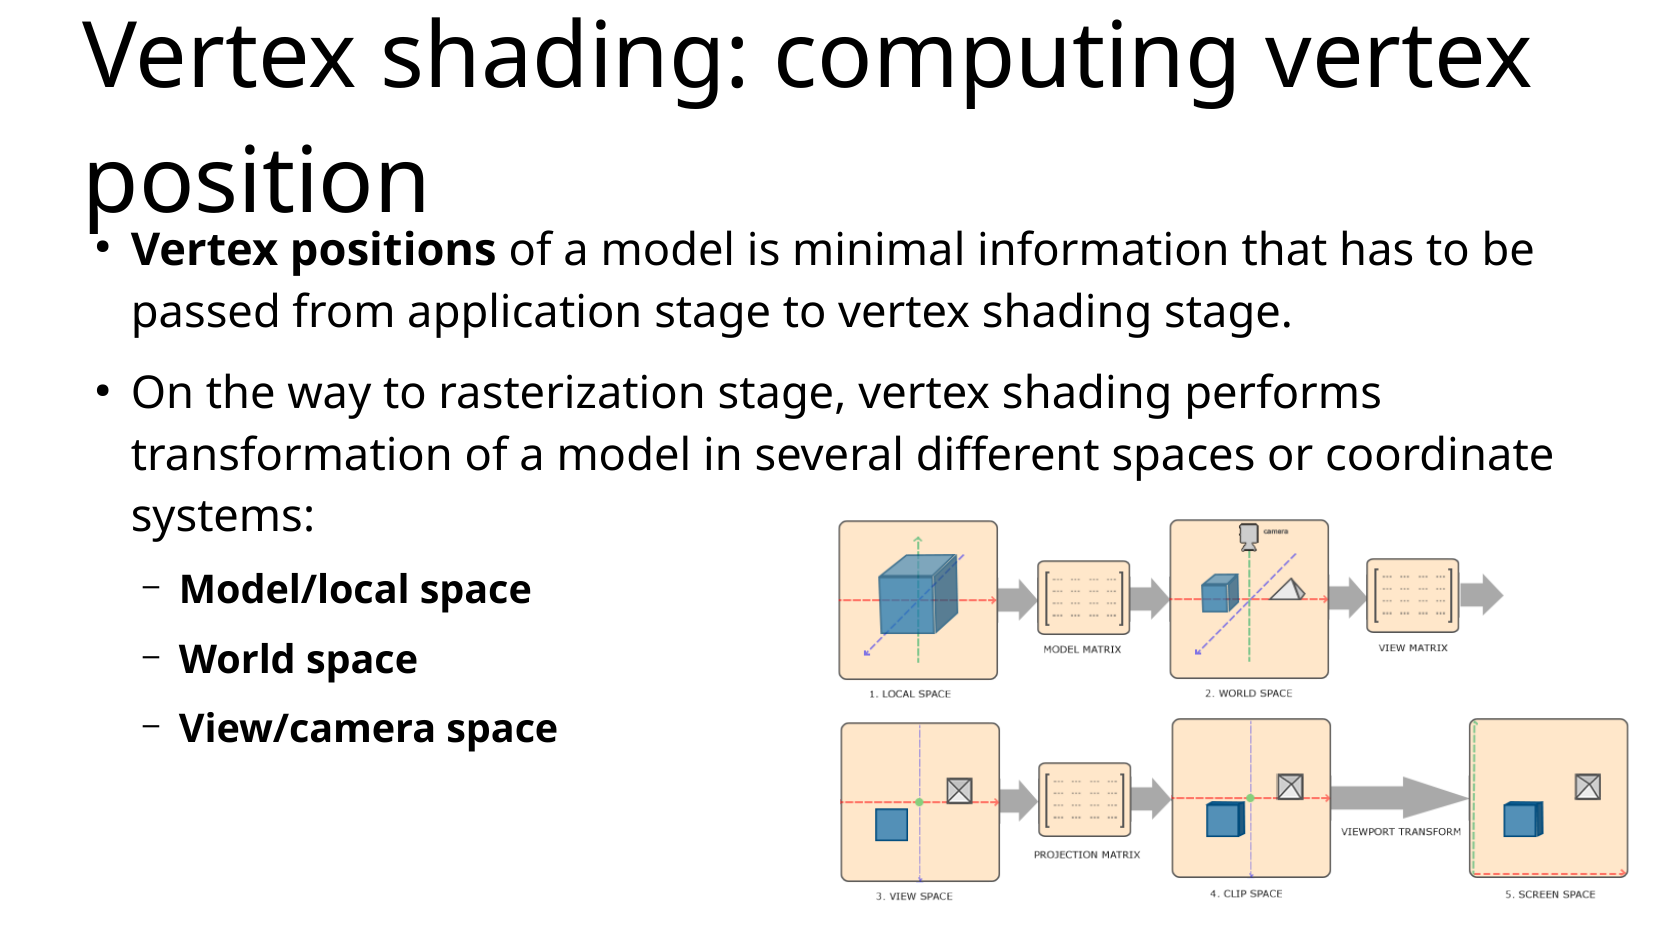

# Vertex shading: computing vertex position
Vertex positions of a model is minimal information that has to be passed from application stage to vertex shading stage.
On the way to rasterization stage, vertex shading performs transformation of a model in several different spaces or coordinate systems:
Model/local space
World space
View/camera space